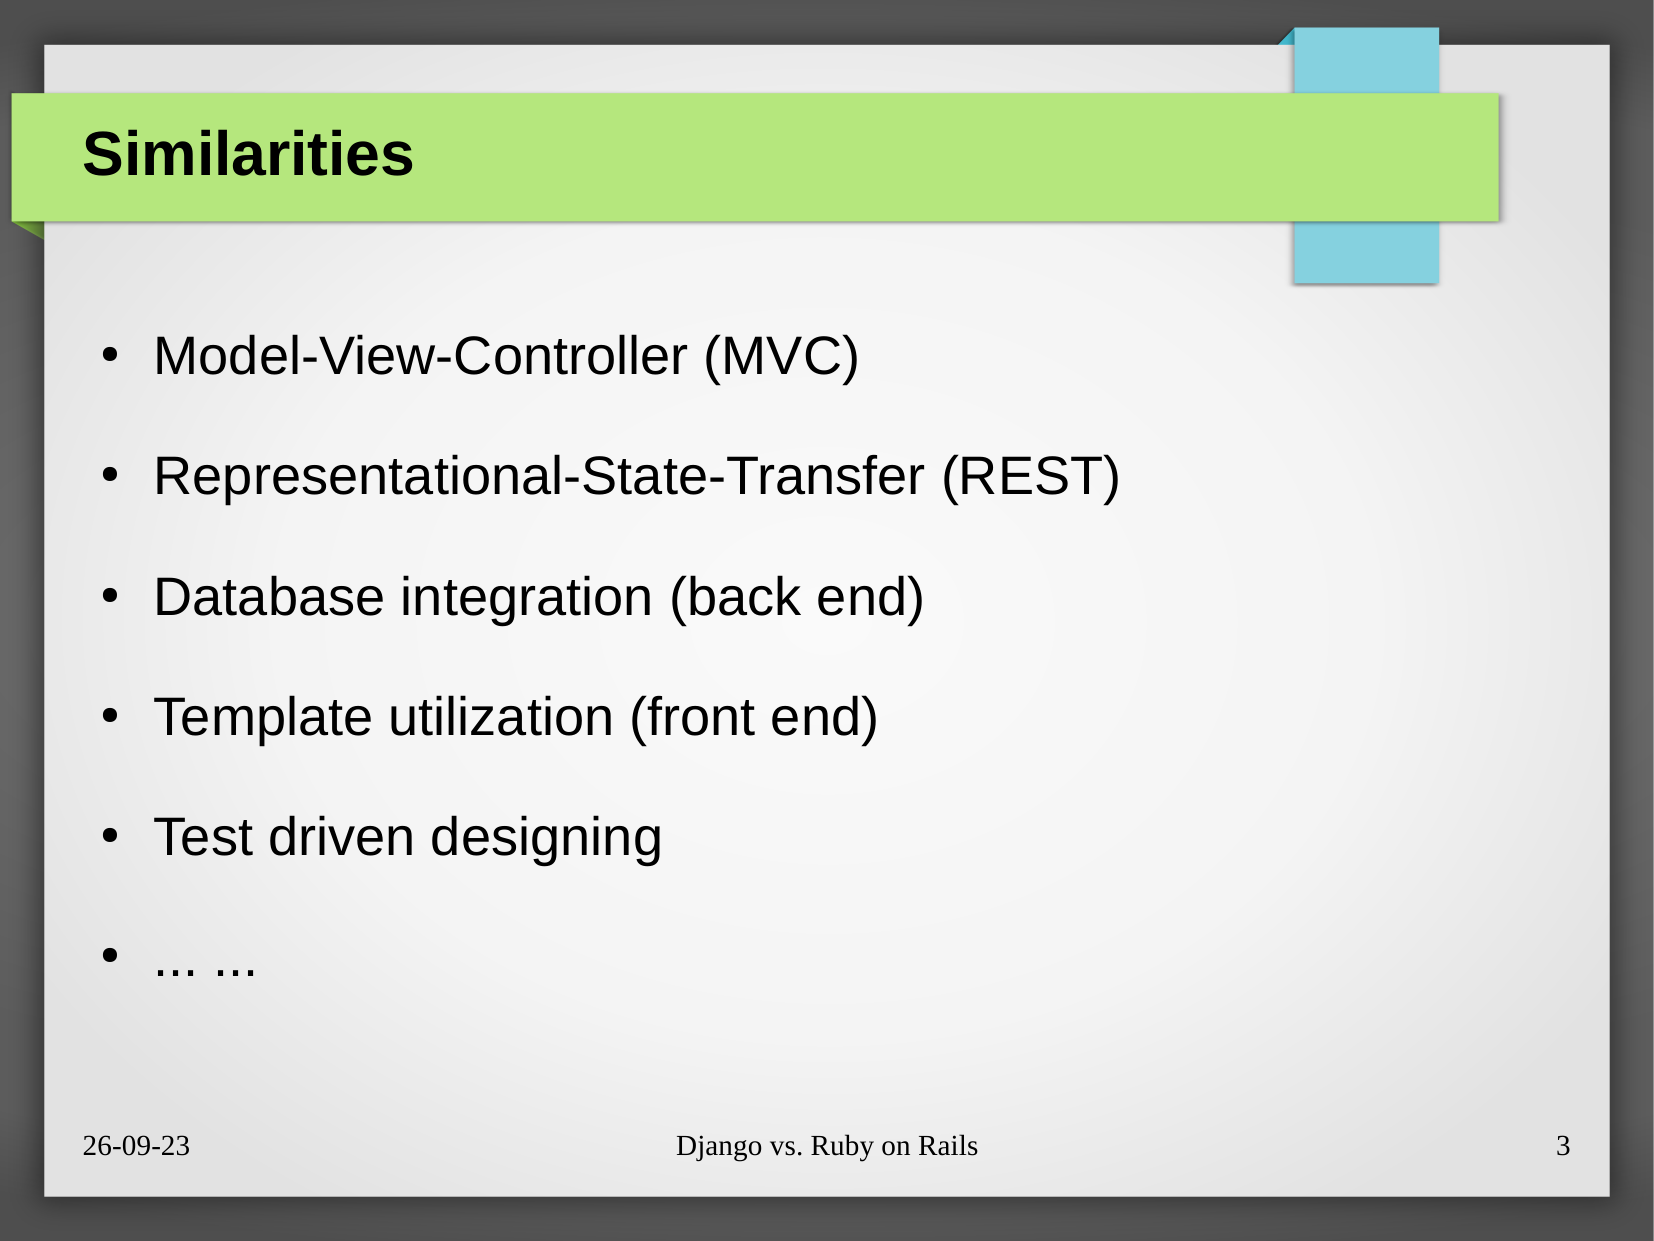

# Similarities
Model-View-Controller (MVC)
Representational-State-Transfer (REST)
Database integration (back end)
Template utilization (front end)
Test driven designing
... ...
Django vs. Ruby on Rails
3